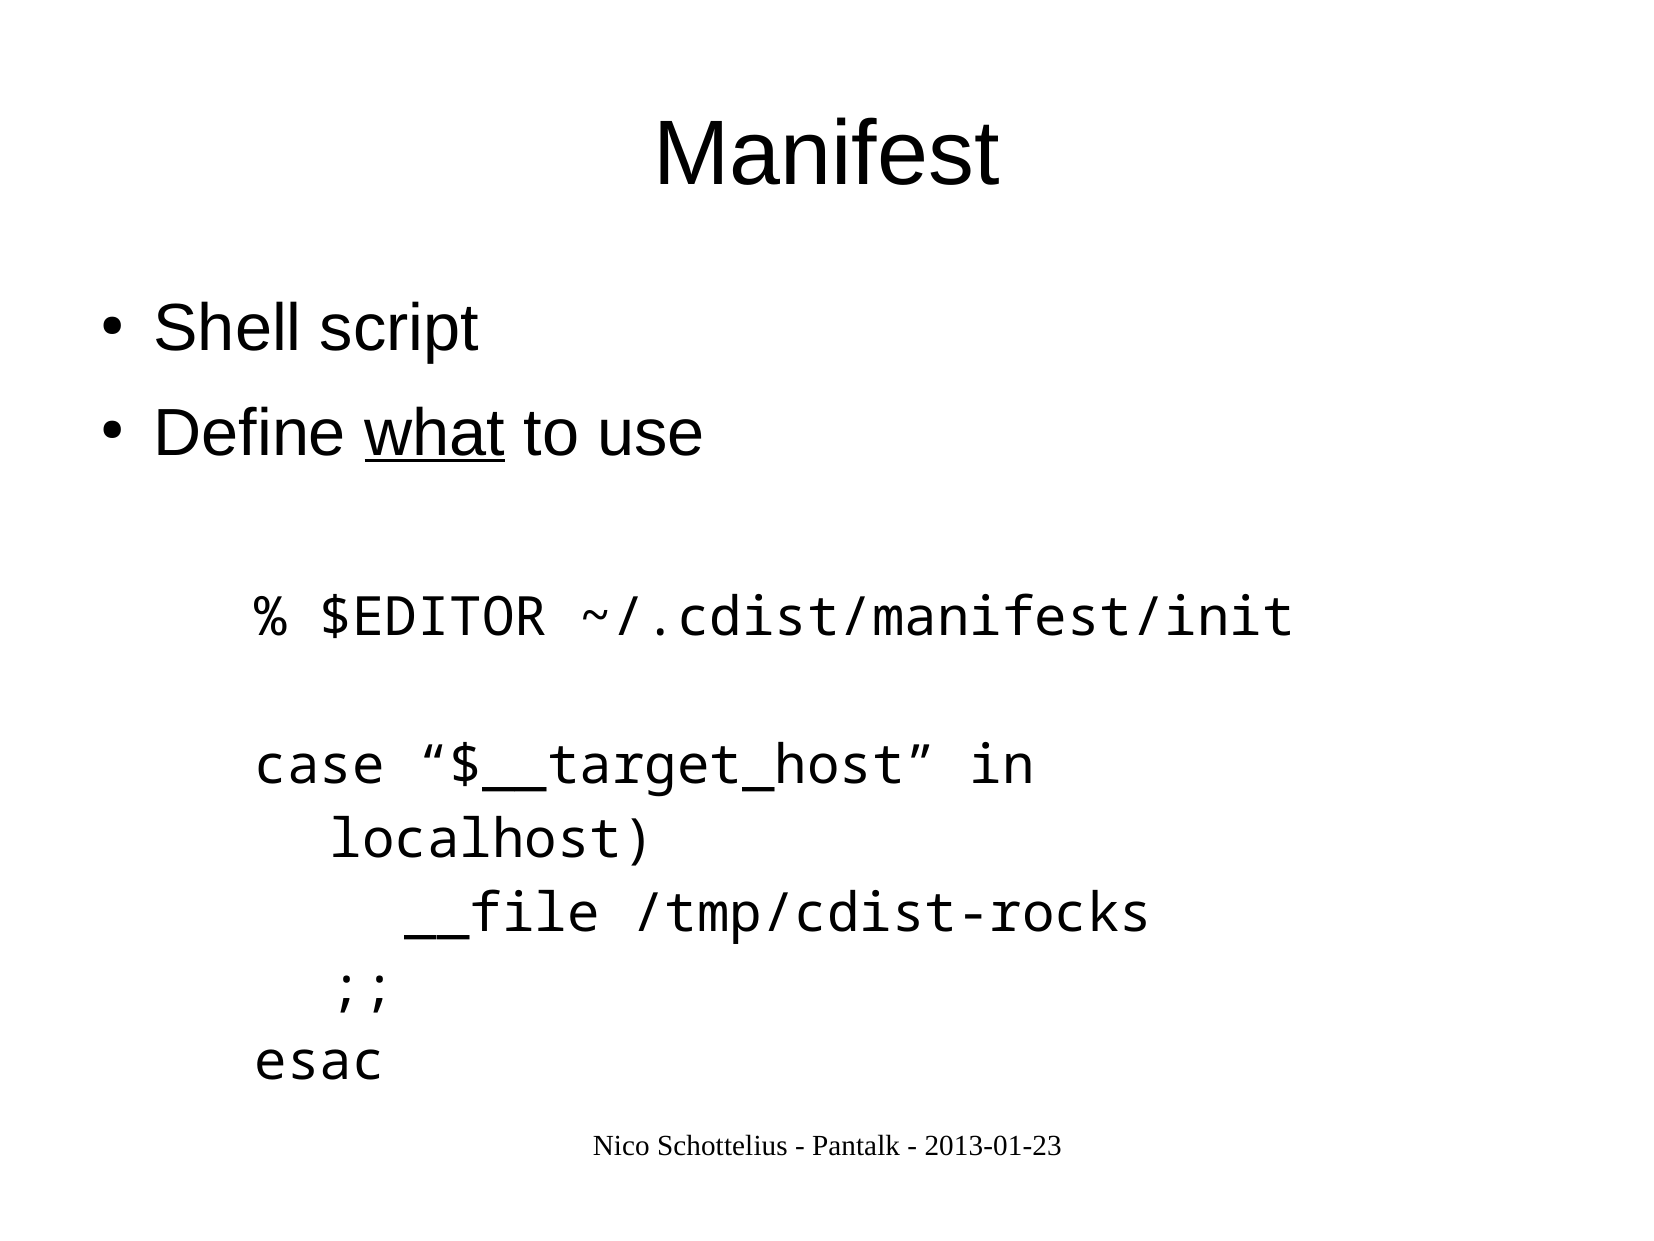

# Manifest
Shell script
Define what to use
% $EDITOR ~/.cdist/manifest/init
case “$__target_host” in
	localhost)
		__file /tmp/cdist-rocks
	;;
esac
Nico Schottelius - Pantalk - 2013-01-23